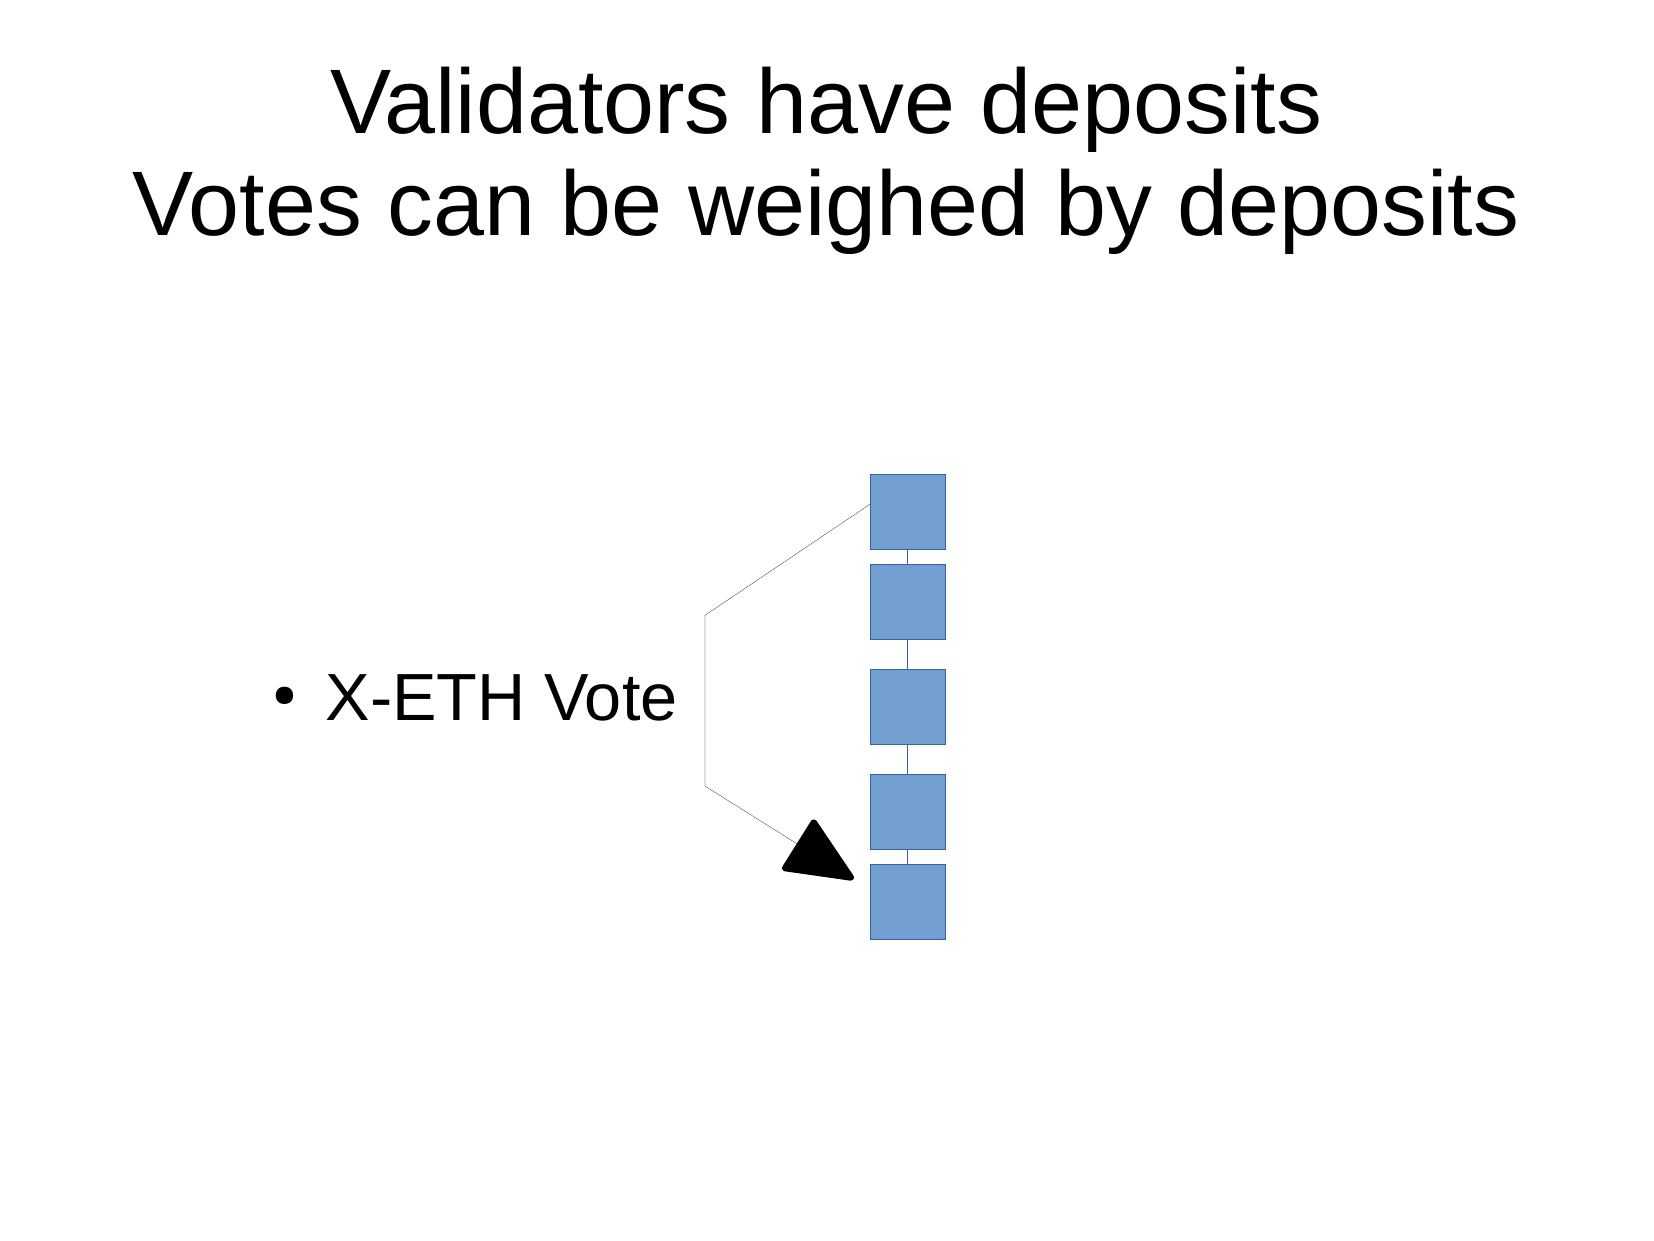

# Validators have deposits Votes can be weighed by deposits
X-ETH Vote